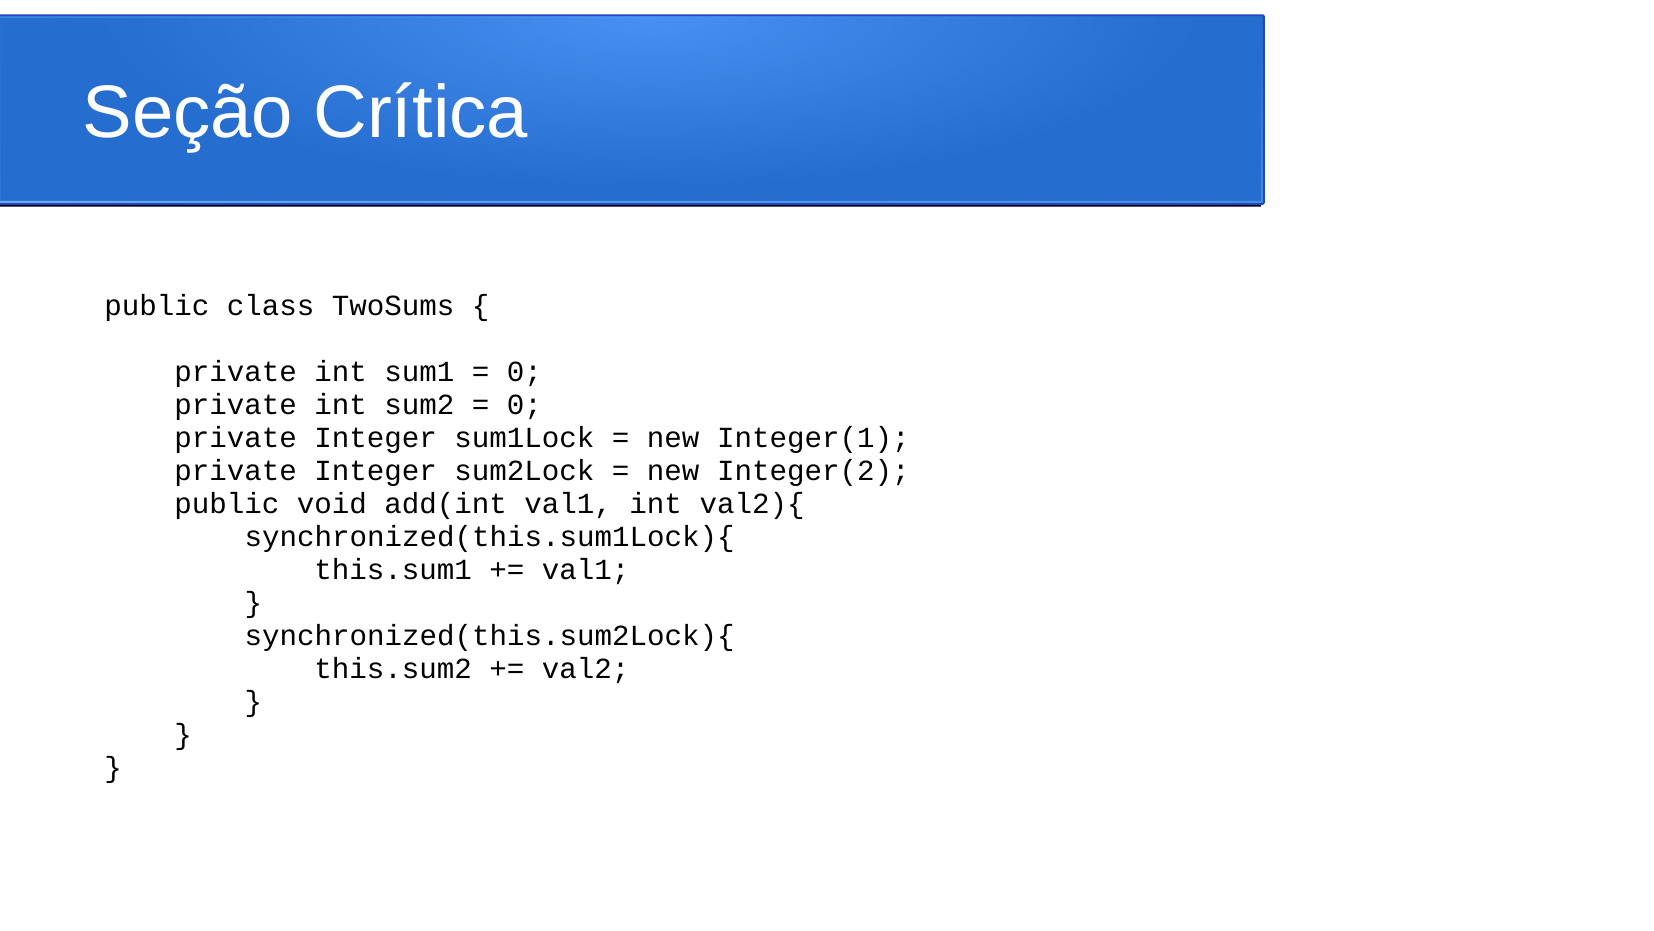

# Seção Crítica
public class TwoSums {
 private int sum1 = 0;
 private int sum2 = 0;
 private Integer sum1Lock = new Integer(1);
 private Integer sum2Lock = new Integer(2);
 public void add(int val1, int val2){
 synchronized(this.sum1Lock){
 this.sum1 += val1;
 }
 synchronized(this.sum2Lock){
 this.sum2 += val2;
 }
 }
}